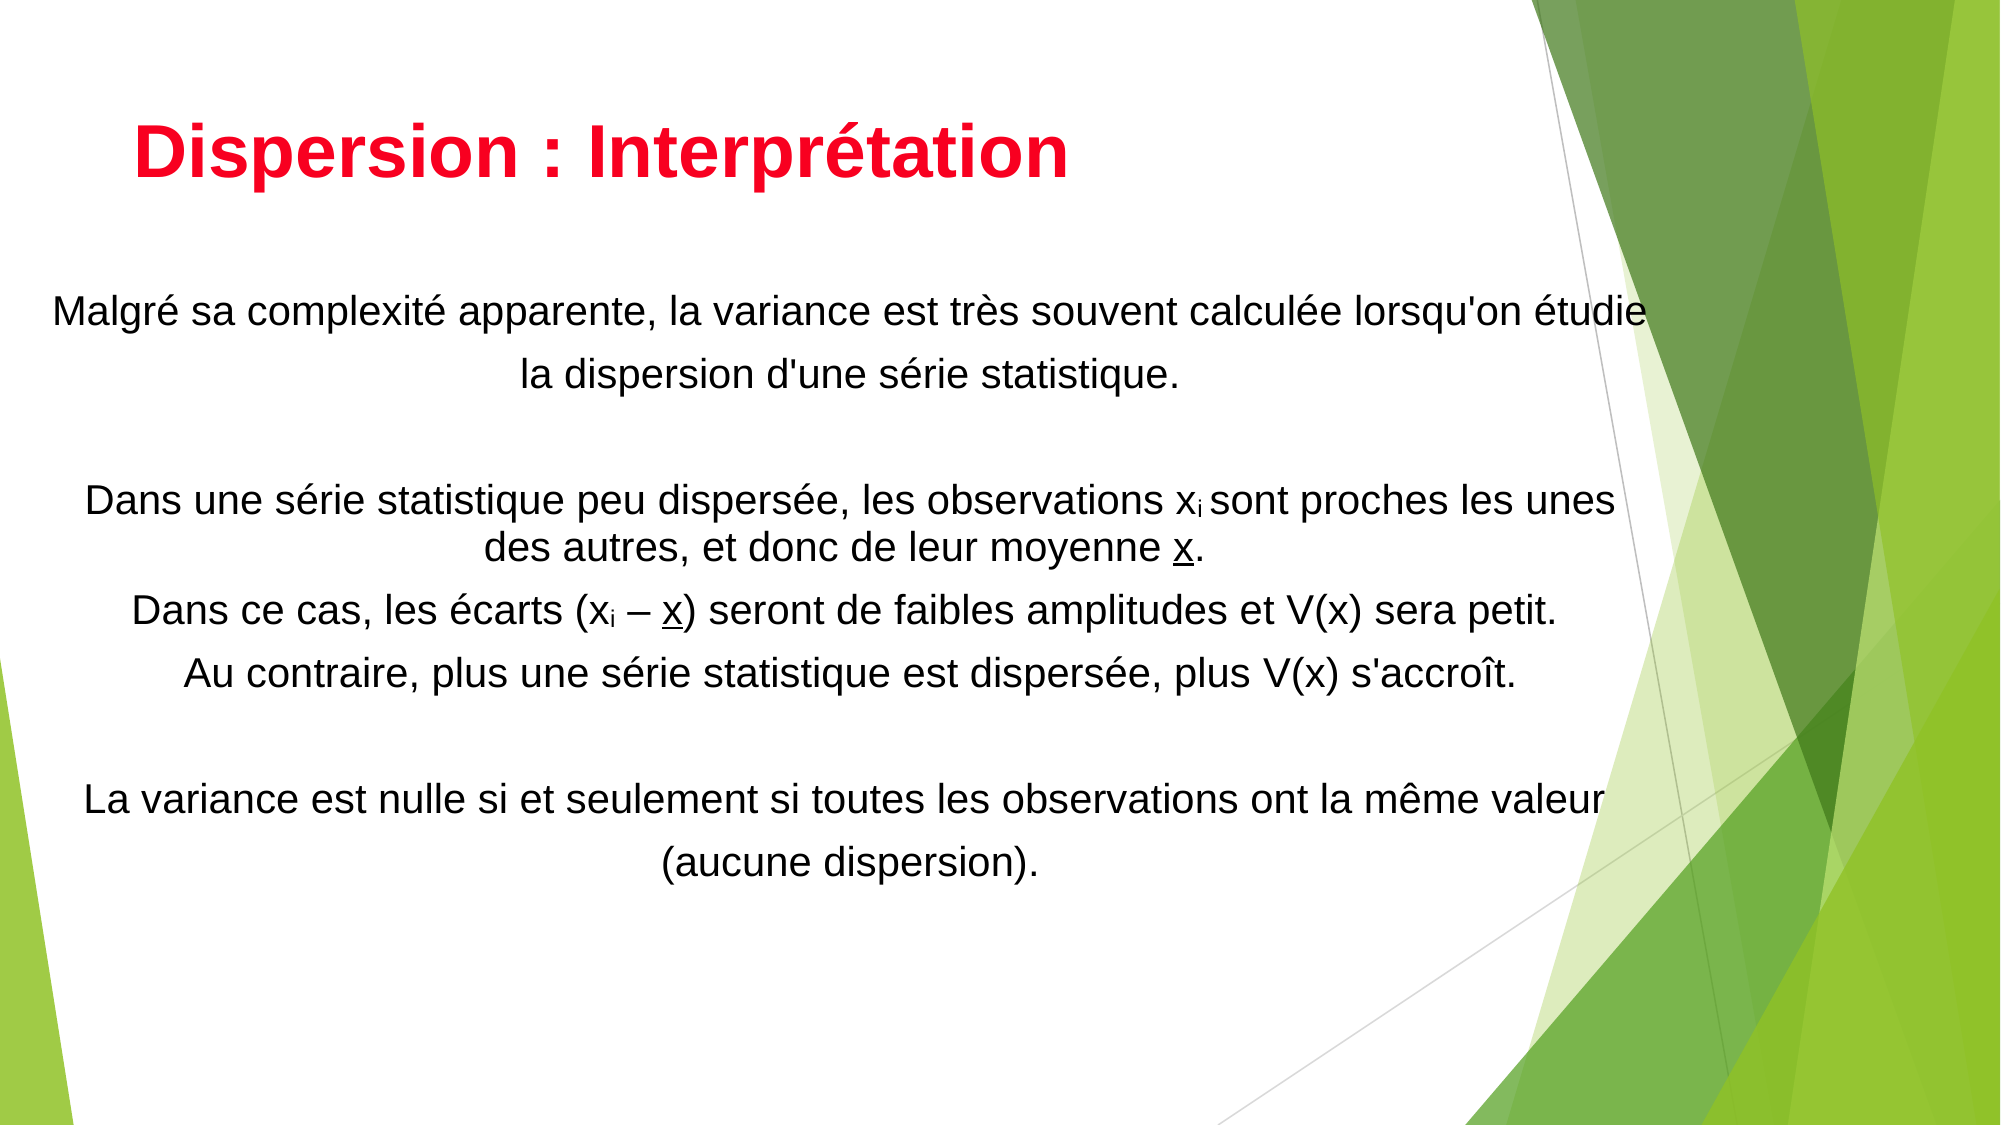

# Dispersion : Interprétation
Malgré sa complexité apparente, la variance est très souvent calculée lorsqu'on étudie
la dispersion d'une série statistique.
Dans une série statistique peu dispersée, les observations xi sont proches les unes des autres, et donc de leur moyenne x.
Dans ce cas, les écarts (xi – x) seront de faibles amplitudes et V(x) sera petit.
Au contraire, plus une série statistique est dispersée, plus V(x) s'accroît.
La variance est nulle si et seulement si toutes les observations ont la même valeur
(aucune dispersion).